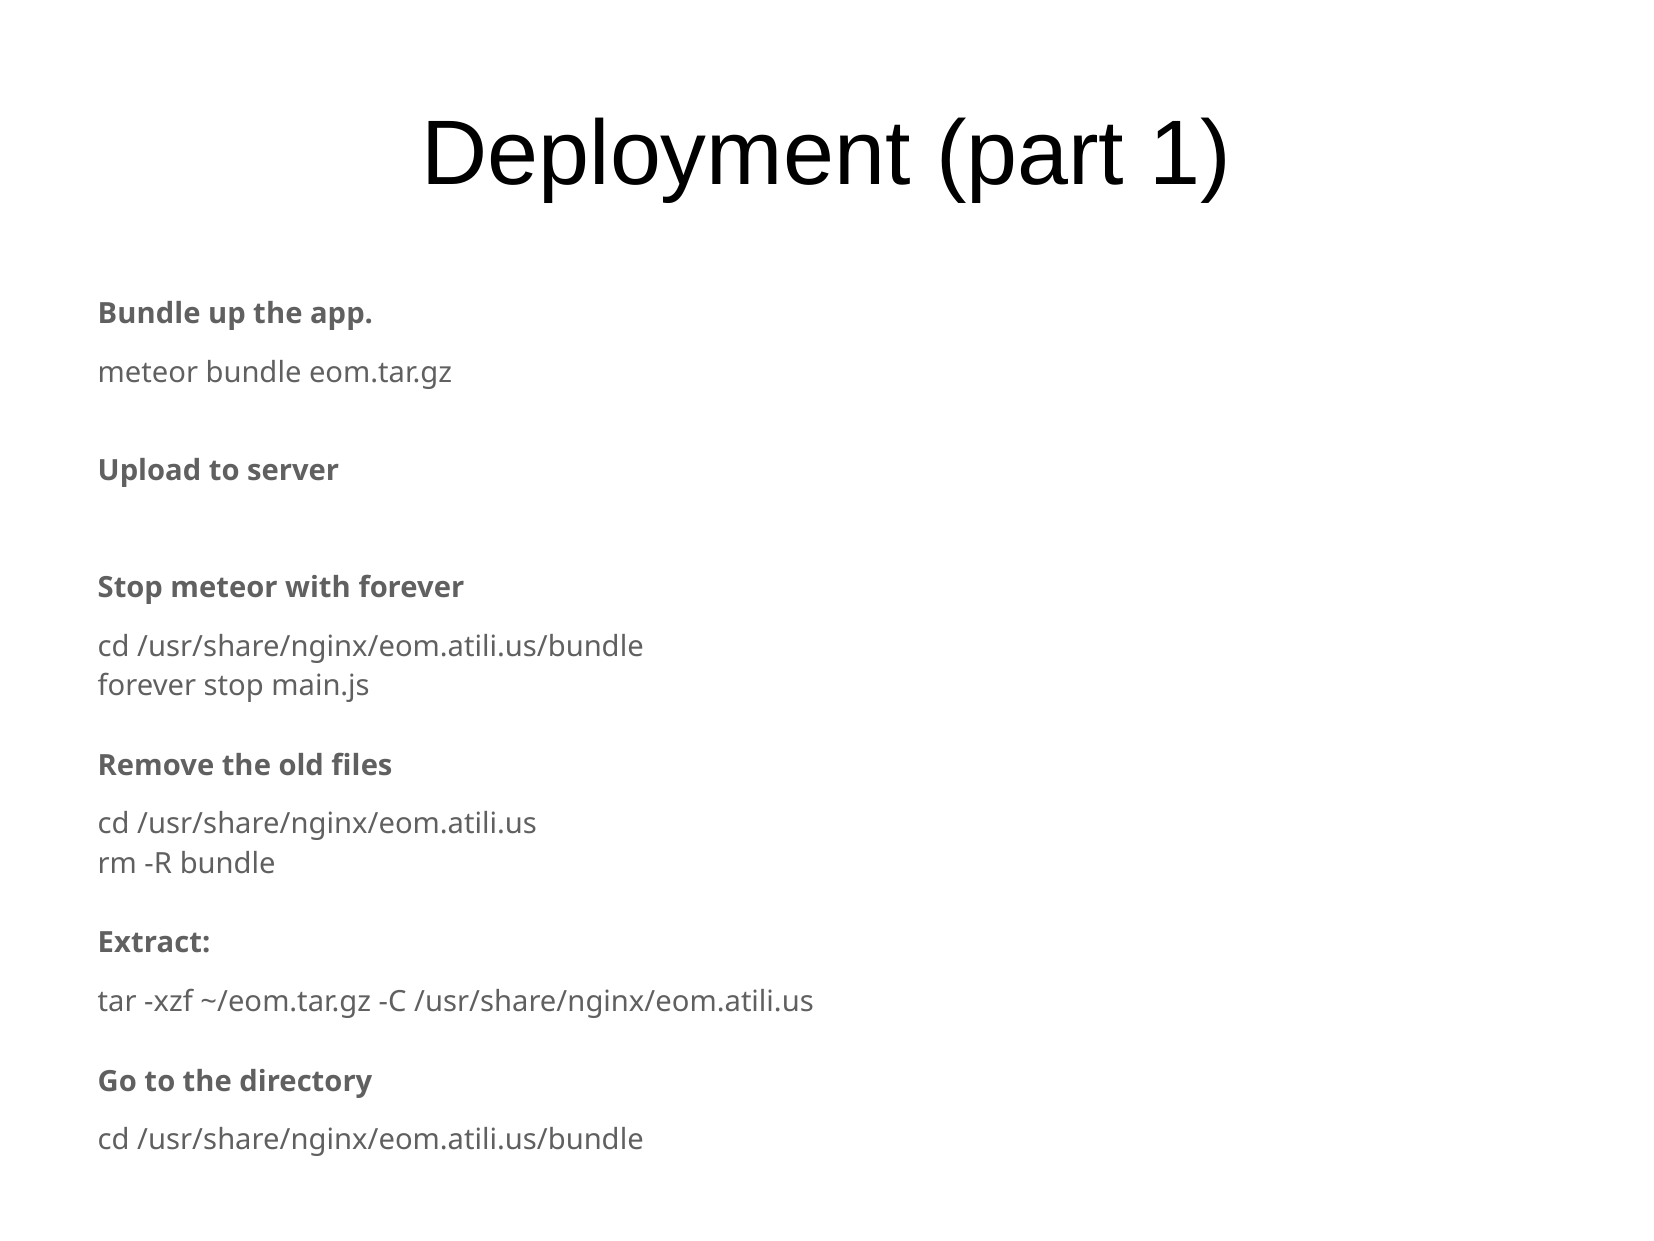

# Deployment (part 1)
Bundle up the app.
meteor bundle eom.tar.gz
Upload to server
Stop meteor with forever
cd /usr/share/nginx/eom.atili.us/bundle
forever stop main.js
Remove the old files
cd /usr/share/nginx/eom.atili.us
rm -R bundle
Extract:
tar -xzf ~/eom.tar.gz -C /usr/share/nginx/eom.atili.us
Go to the directory
cd /usr/share/nginx/eom.atili.us/bundle